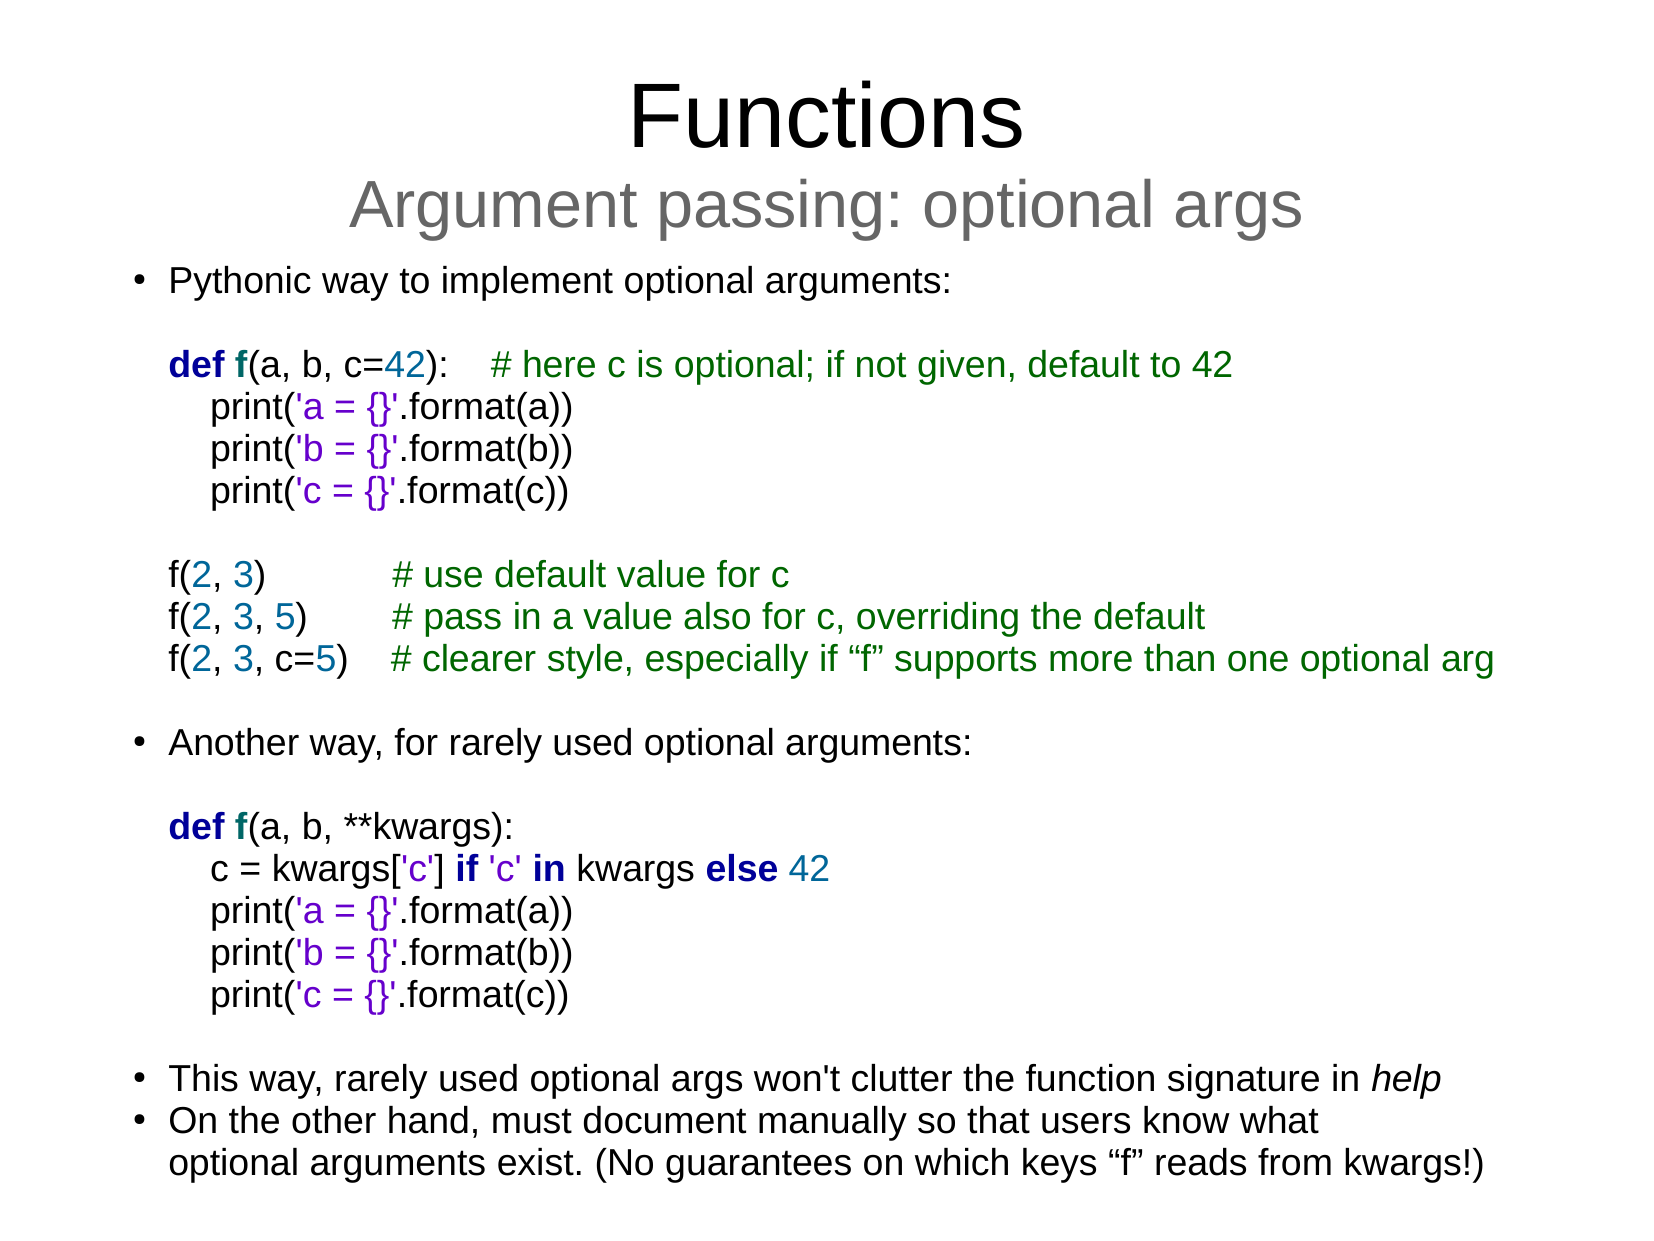

# Functions Argument passing: optional args
Pythonic way to implement optional arguments:
def f(a, b, c=42): # here c is optional; if not given, default to 42
 print('a = {}'.format(a))
 print('b = {}'.format(b))
 print('c = {}'.format(c))
f(2, 3) # use default value for c
f(2, 3, 5) # pass in a value also for c, overriding the default
f(2, 3, c=5) # clearer style, especially if “f” supports more than one optional arg
Another way, for rarely used optional arguments:
def f(a, b, **kwargs):
 c = kwargs['c'] if 'c' in kwargs else 42
 print('a = {}'.format(a))
 print('b = {}'.format(b))
 print('c = {}'.format(c))
This way, rarely used optional args won't clutter the function signature in help
On the other hand, must document manually so that users know what
optional arguments exist. (No guarantees on which keys “f” reads from kwargs!)